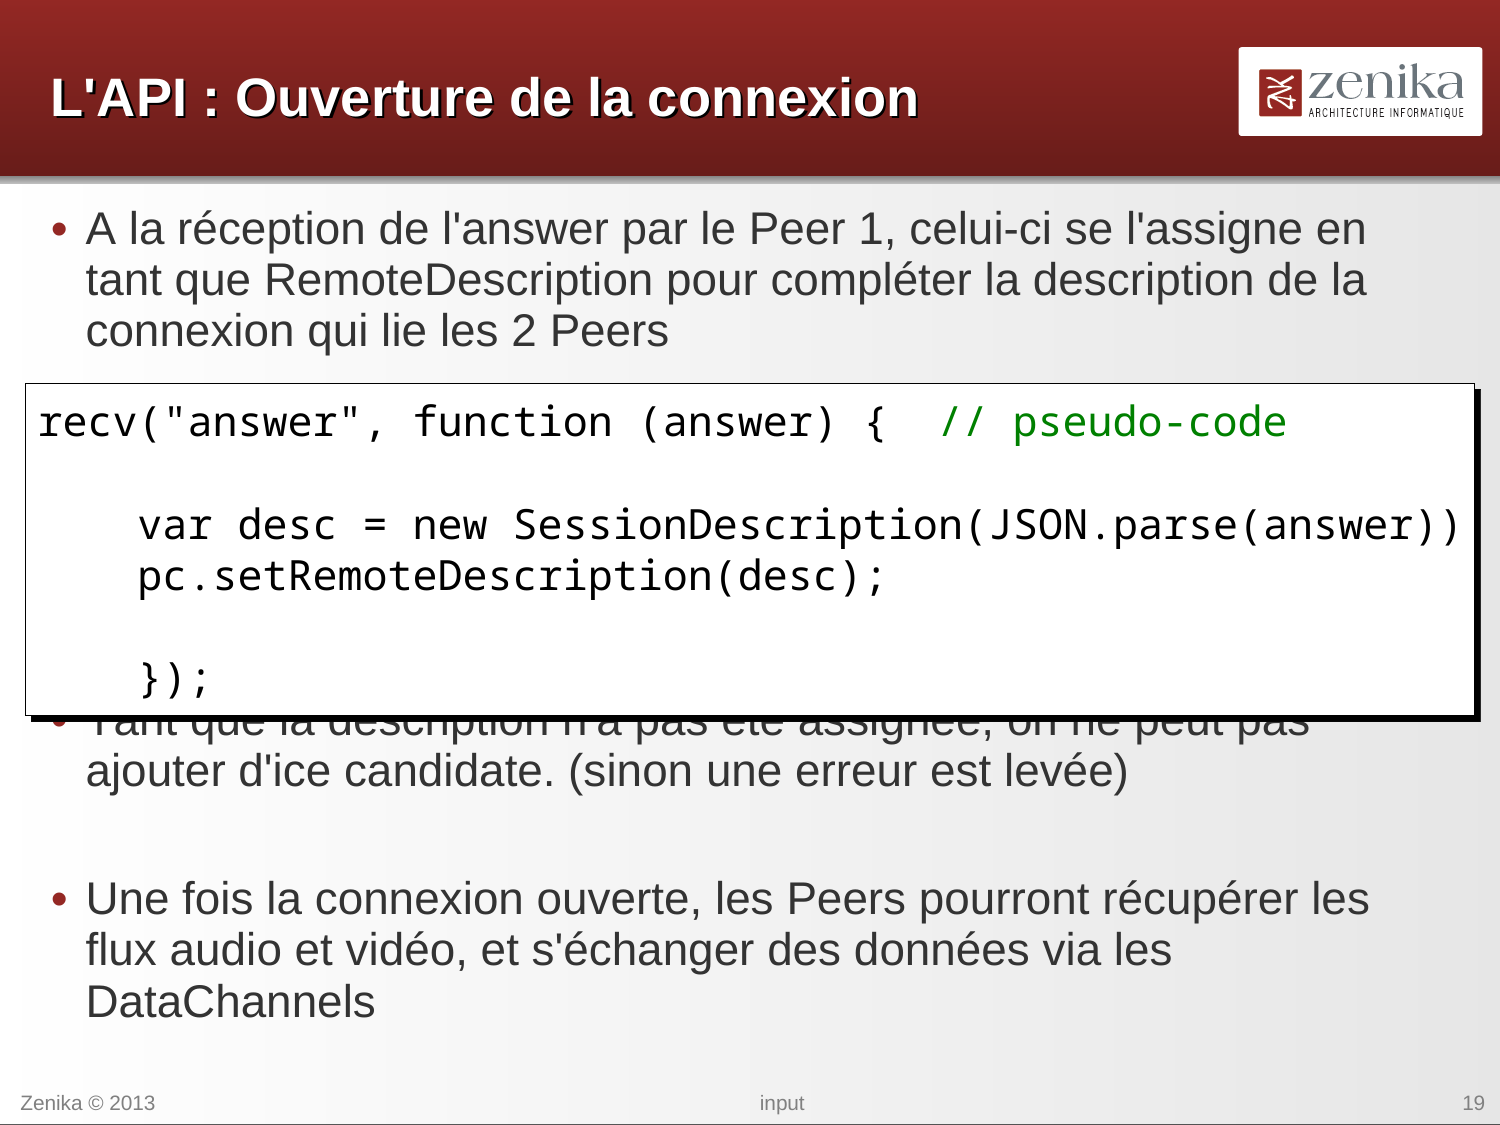

# L'API : Ouverture de la connexion
A la réception de l'answer par le Peer 1, celui-ci se l'assigne en tant que RemoteDescription pour compléter la description de la connexion qui lie les 2 Peers
Tant que la description n'a pas été assignée, on ne peut pas ajouter d'ice candidate. (sinon une erreur est levée)
Une fois la connexion ouverte, les Peers pourront récupérer les flux audio et vidéo, et s'échanger des données via les DataChannels
recv("answer", function (answer) { // pseudo-code
 var desc = new SessionDescription(JSON.parse(answer))
 pc.setRemoteDescription(desc);
 });